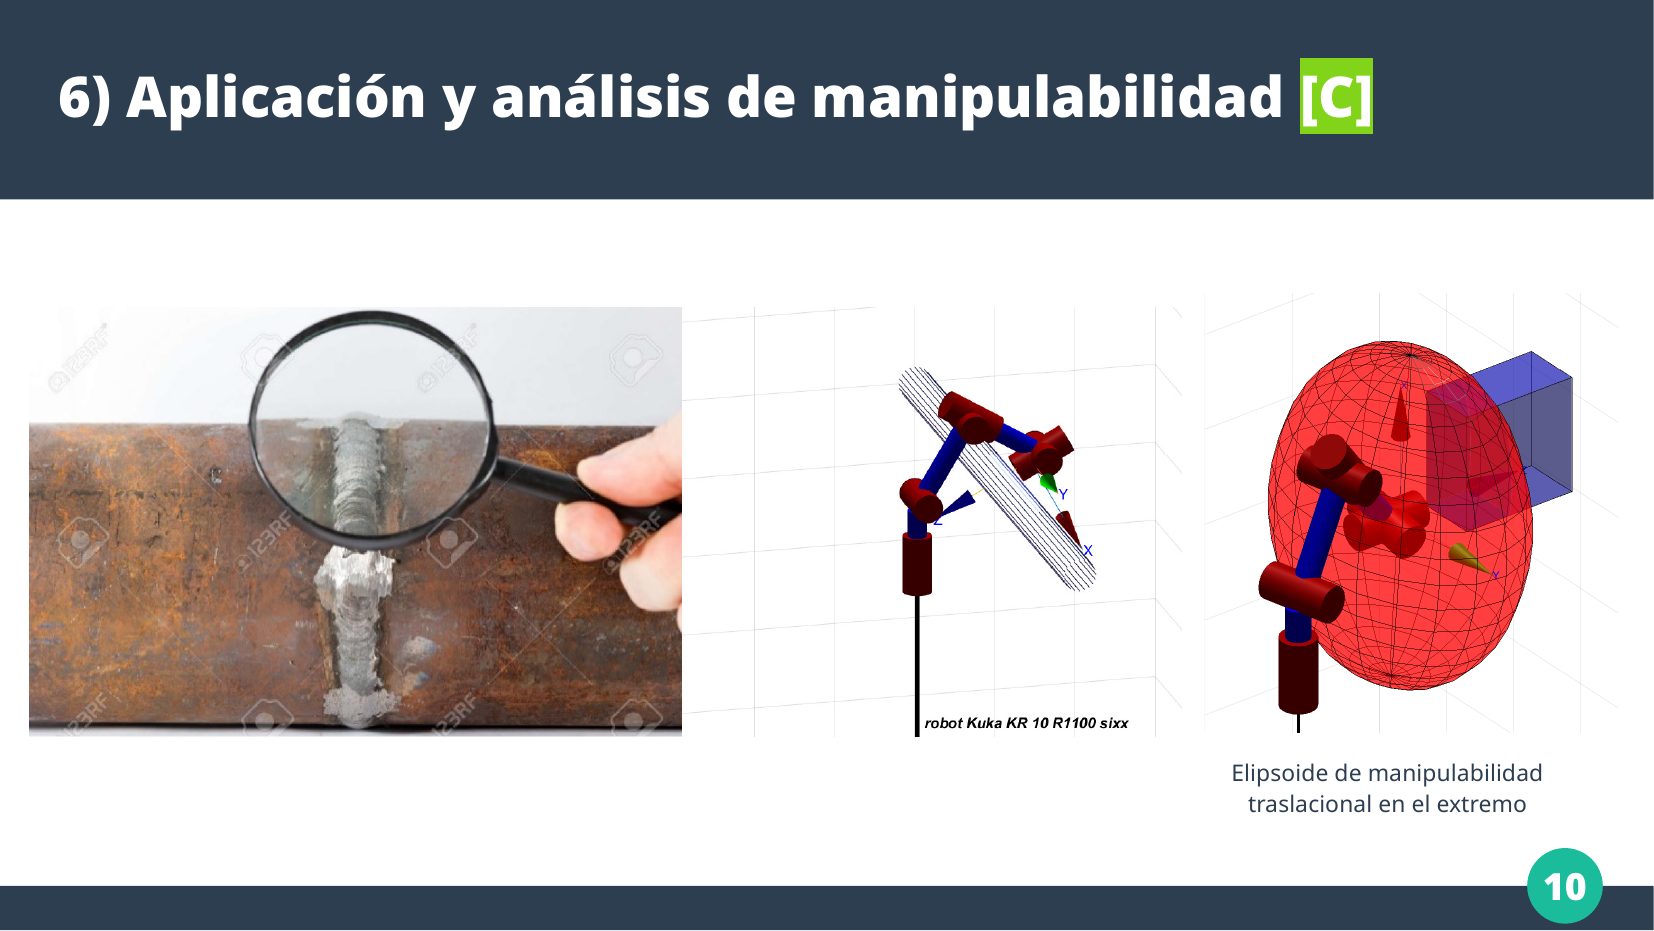

# 6) Aplicación y análisis de manipulabilidad [C]
Elipsoide de manipulabilidad traslacional en el extremo